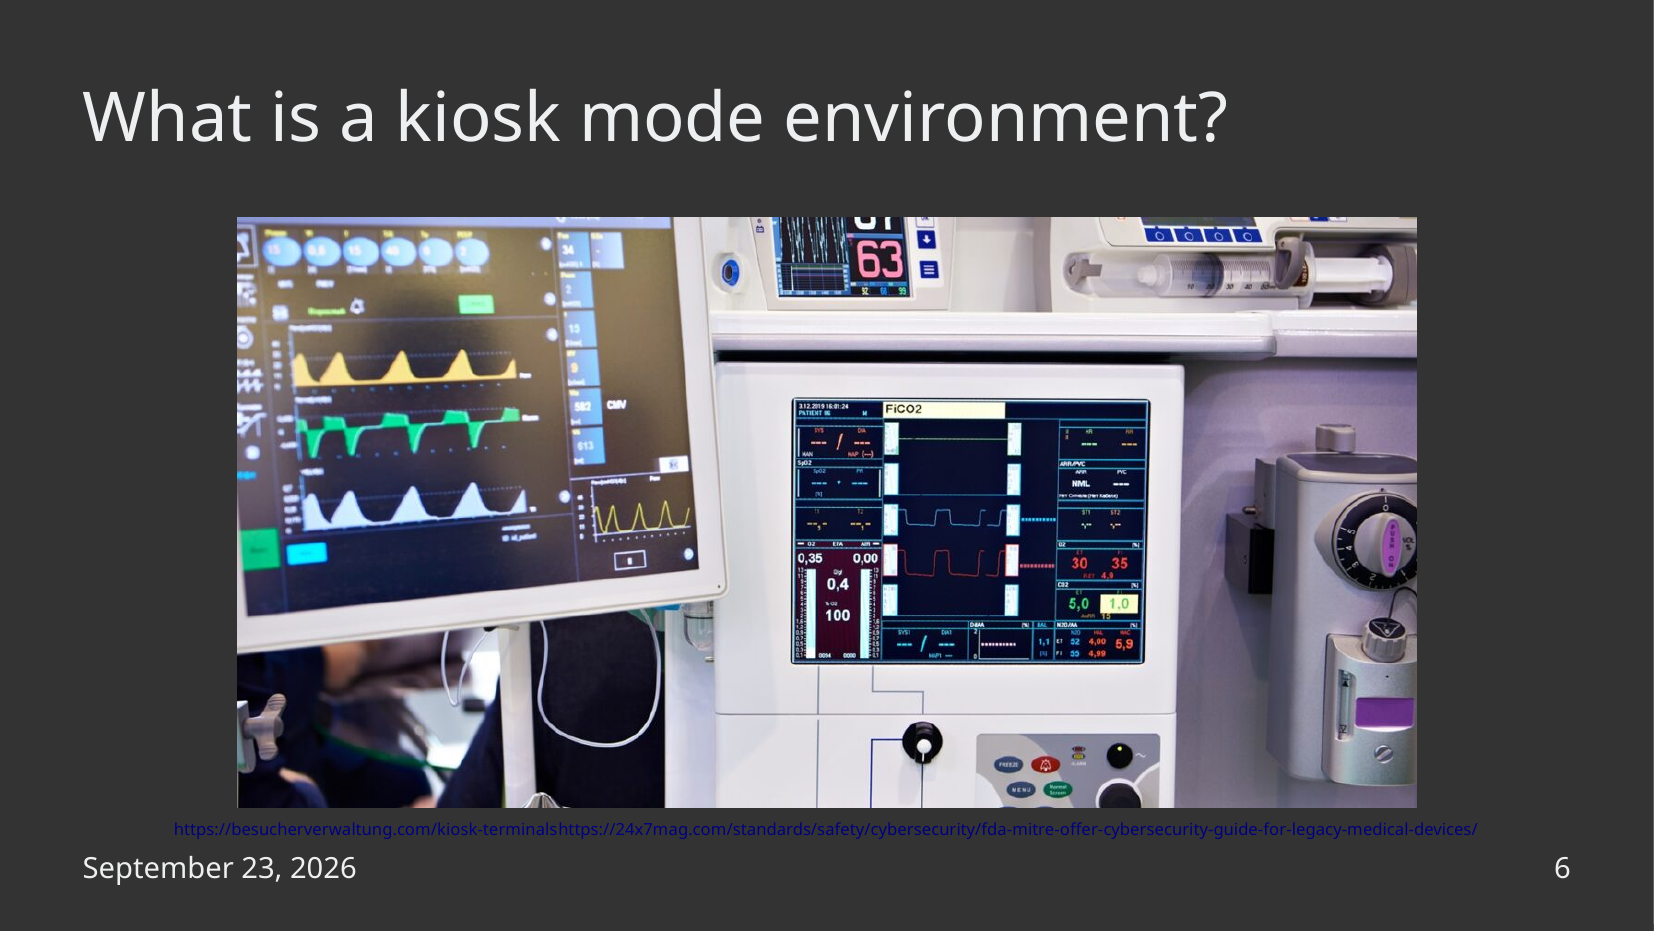

# What is a kiosk mode environment?
https://besucherverwaltung.com/kiosk-terminalshttps://24x7mag.com/standards/safety/cybersecurity/fda-mitre-offer-cybersecurity-guide-for-legacy-medical-devices/
6